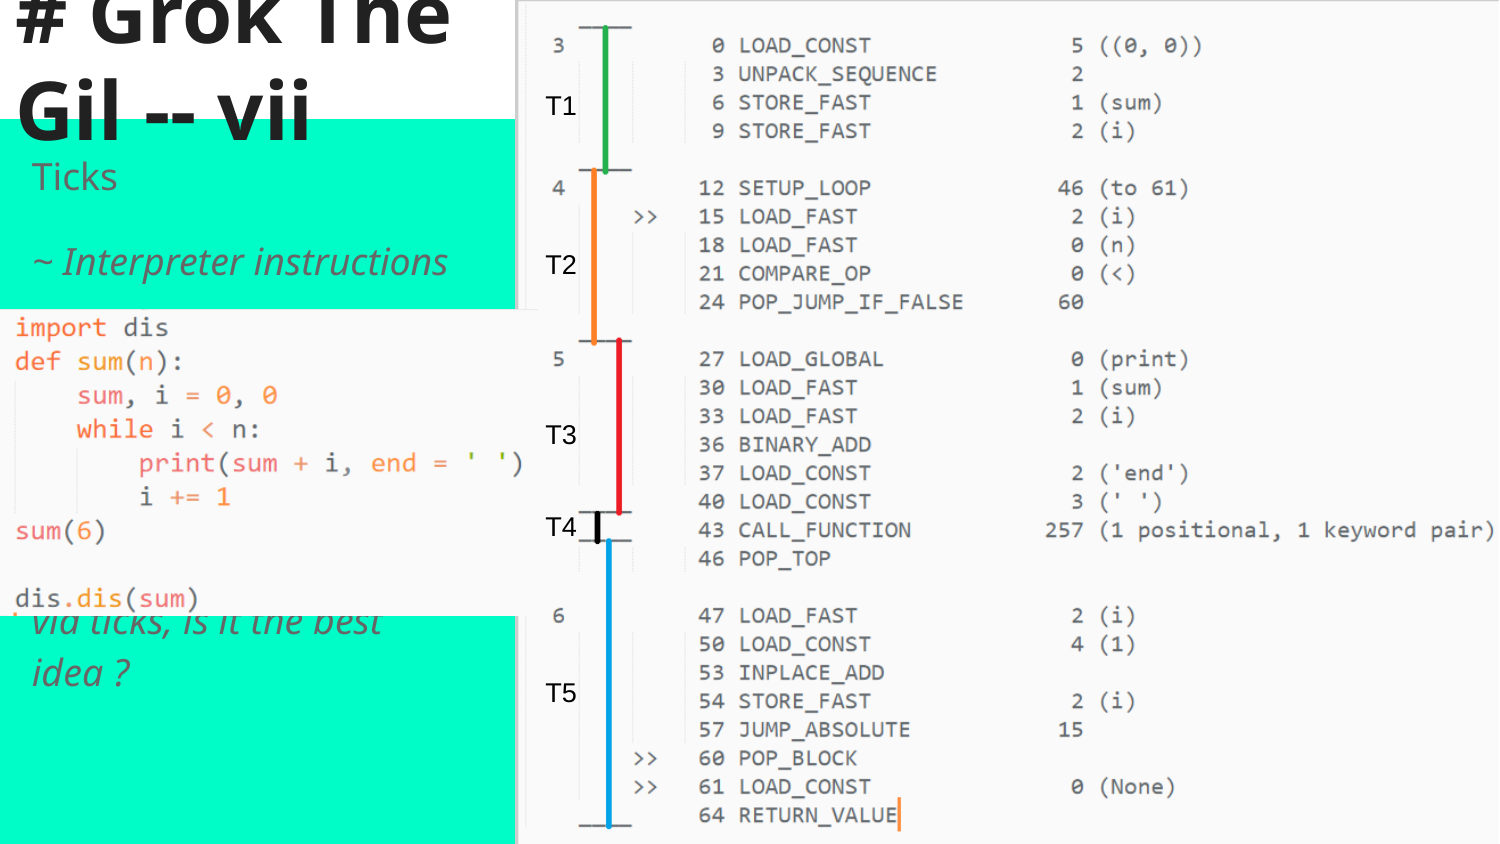

# Grok The Gil -- vii
T1
# Ticks
~ Interpreter instructions
~ Uninterruptible
~ Long operations can block everything
~ Preemptive multitasking via ticks, is it the best idea ?
T2
T3
T4
T5